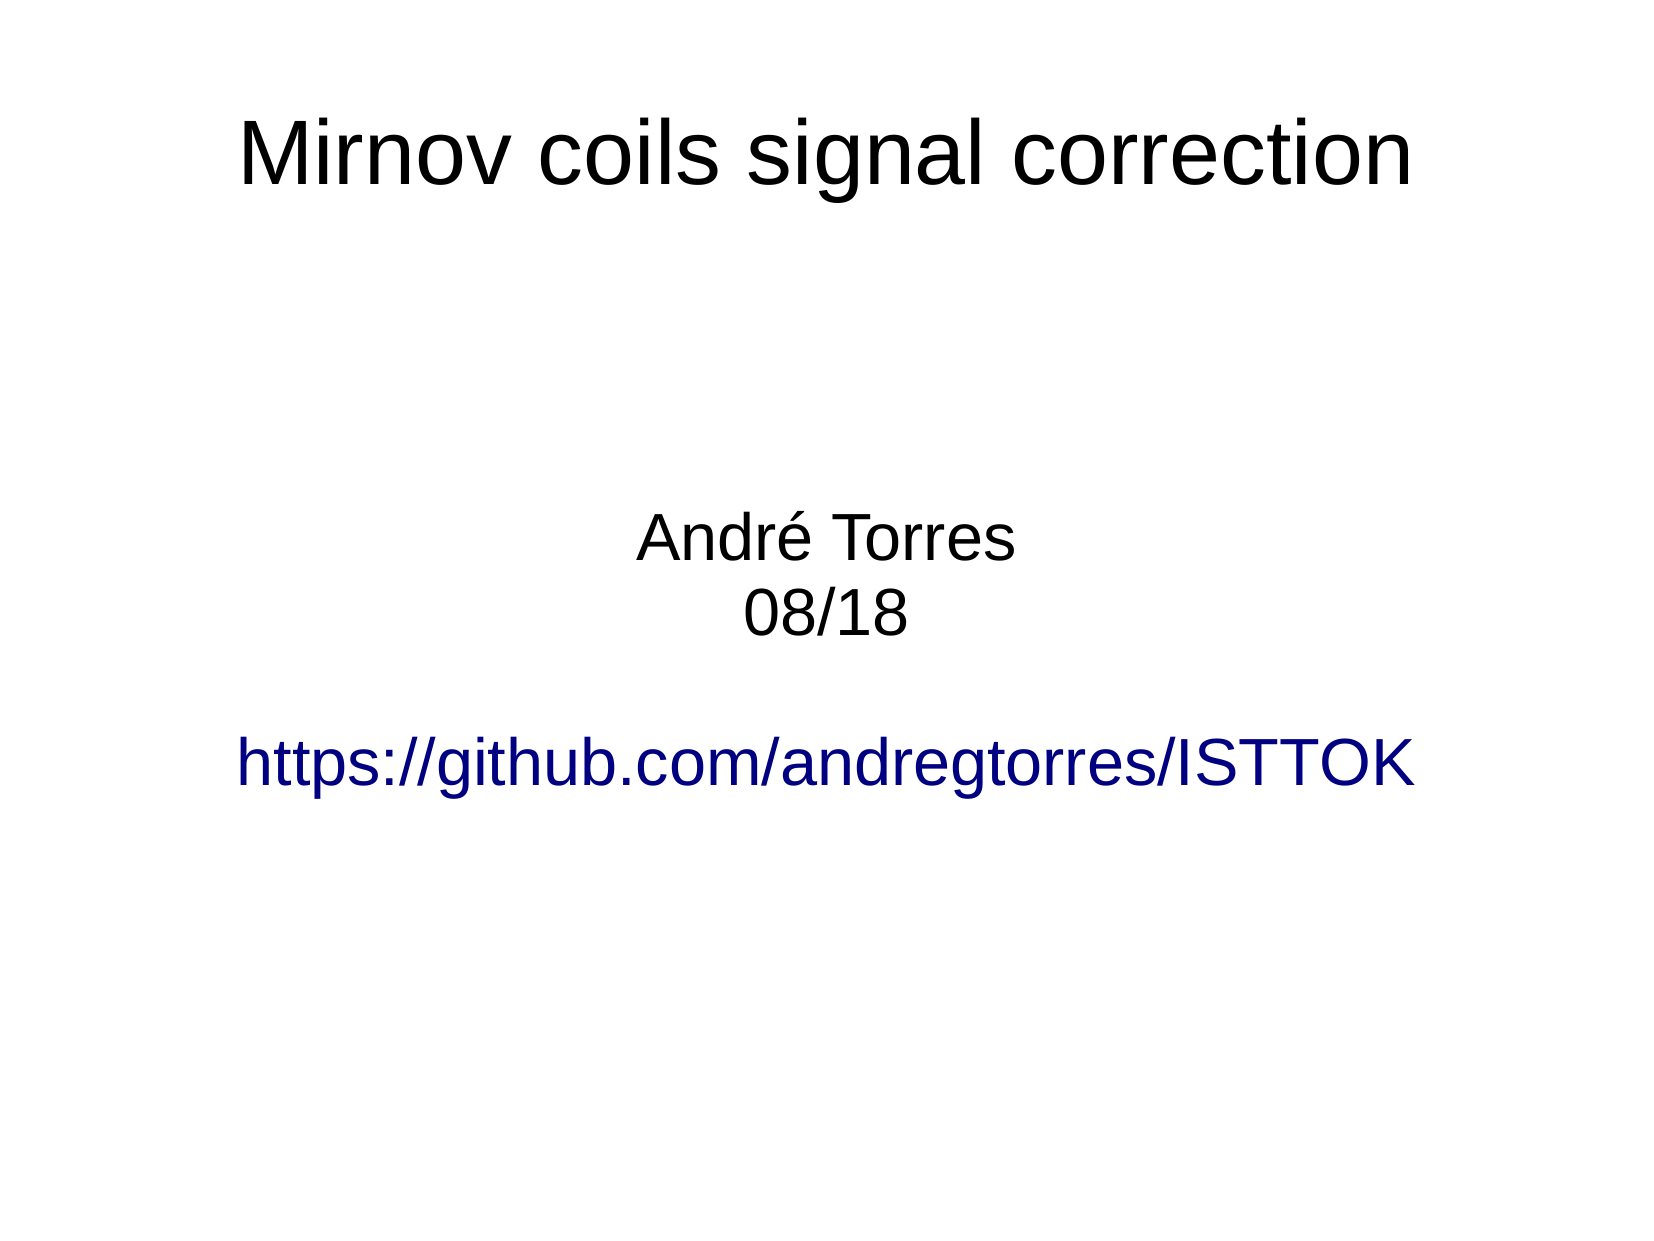

# Mirnov coils signal correction
André Torres
08/18
https://github.com/andregtorres/ISTTOK